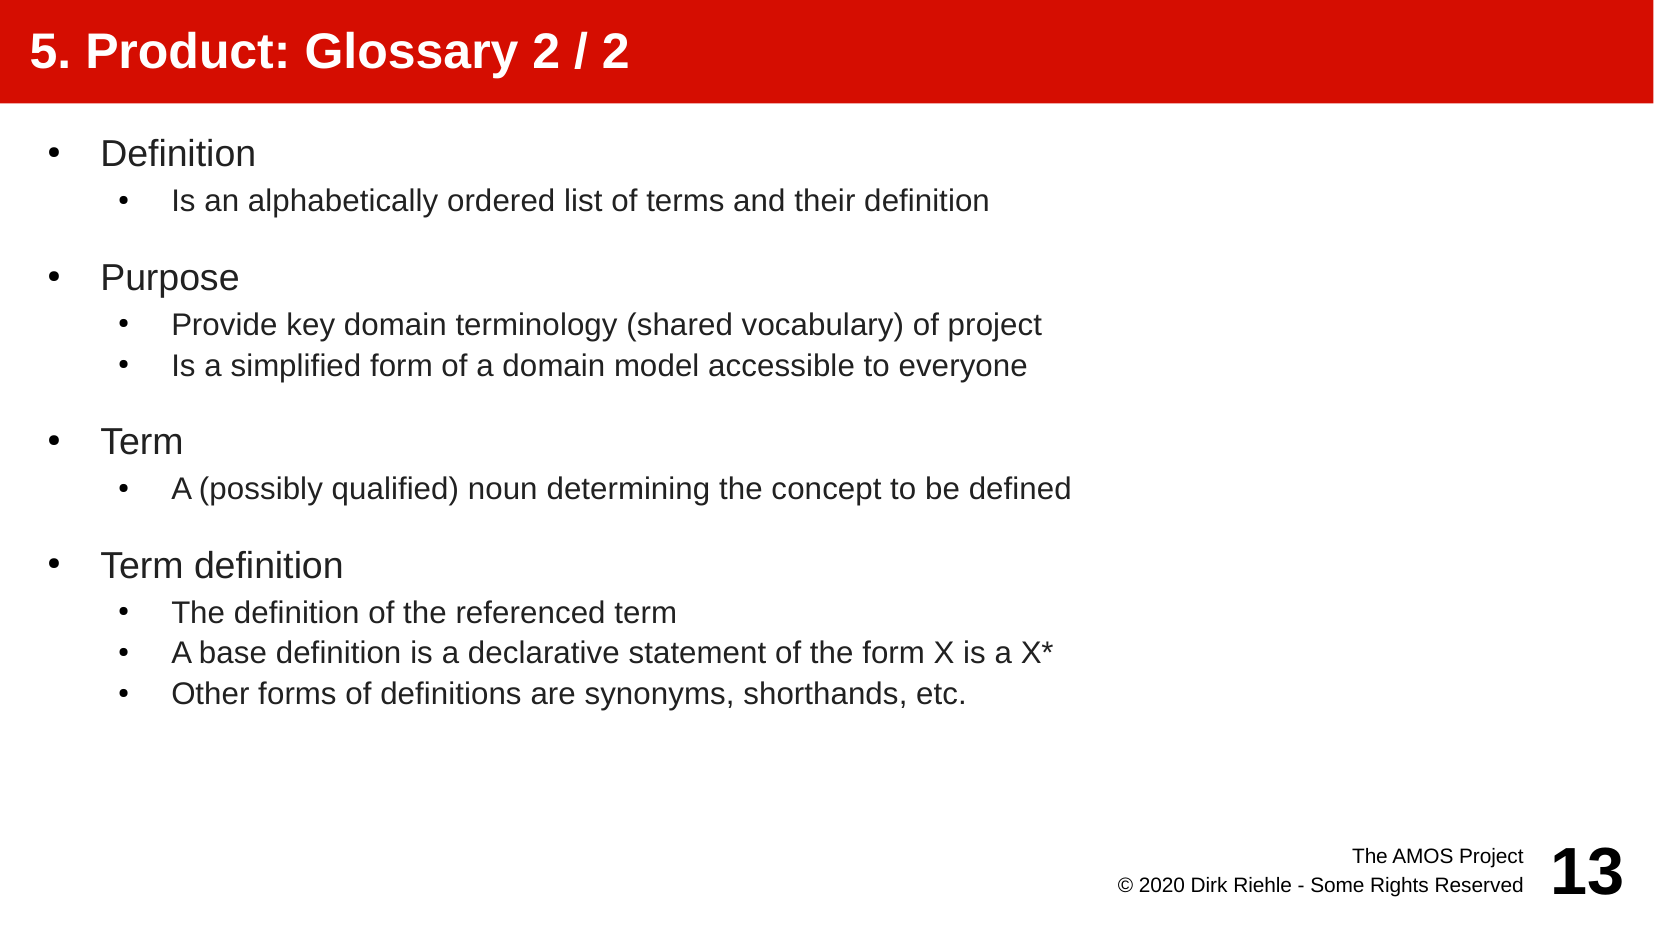

# 5. Product: Glossary 2 / 2
Definition
Is an alphabetically ordered list of terms and their definition
Purpose
Provide key domain terminology (shared vocabulary) of project
Is a simplified form of a domain model accessible to everyone
Term
A (possibly qualified) noun determining the concept to be defined
Term definition
The definition of the referenced term
A base definition is a declarative statement of the form X is a X*
Other forms of definitions are synonyms, shorthands, etc.
The AMOS Project
13
© 2020 Dirk Riehle - Some Rights Reserved